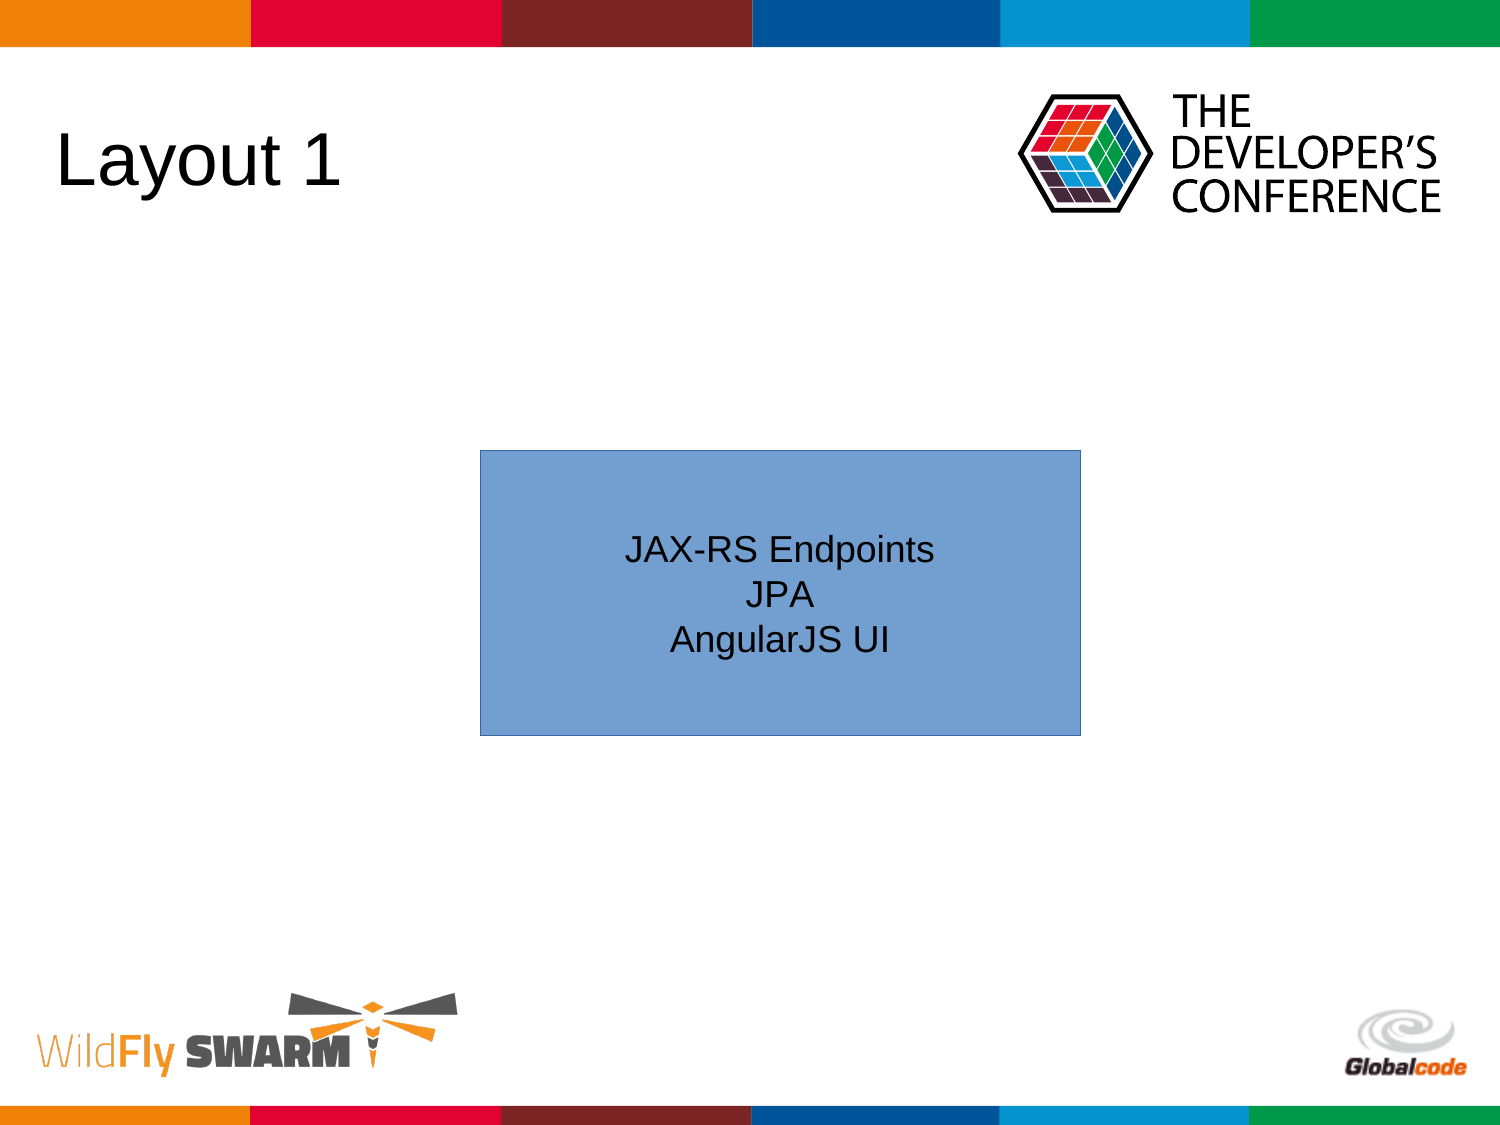

# Layout 1
JAX-RS Endpoints
JPA
AngularJS UI